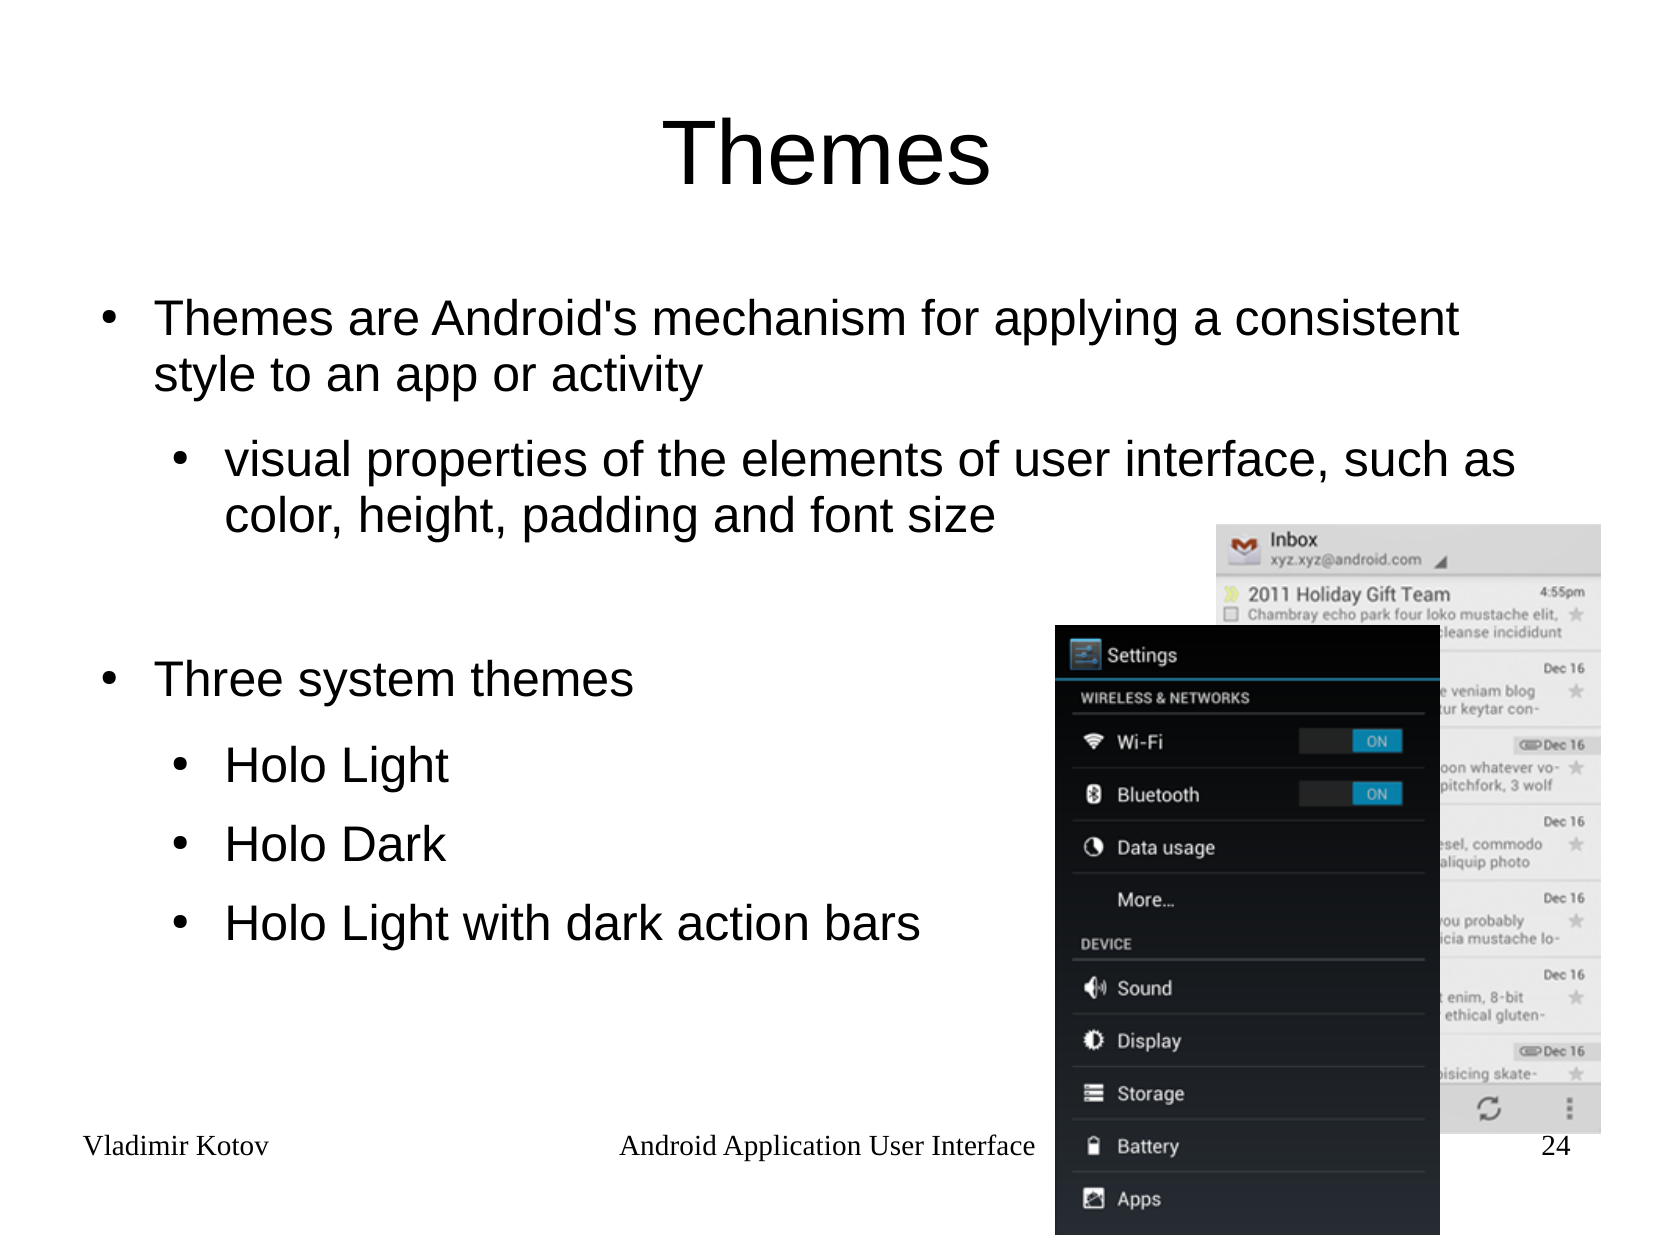

# Themes
Themes are Android's mechanism for applying a consistent style to an app or activity
visual properties of the elements of user interface, such as color, height, padding and font size
Three system themes
Holo Light
Holo Dark
Holo Light with dark action bars
Vladimir Kotov
Android Application User Interface
24